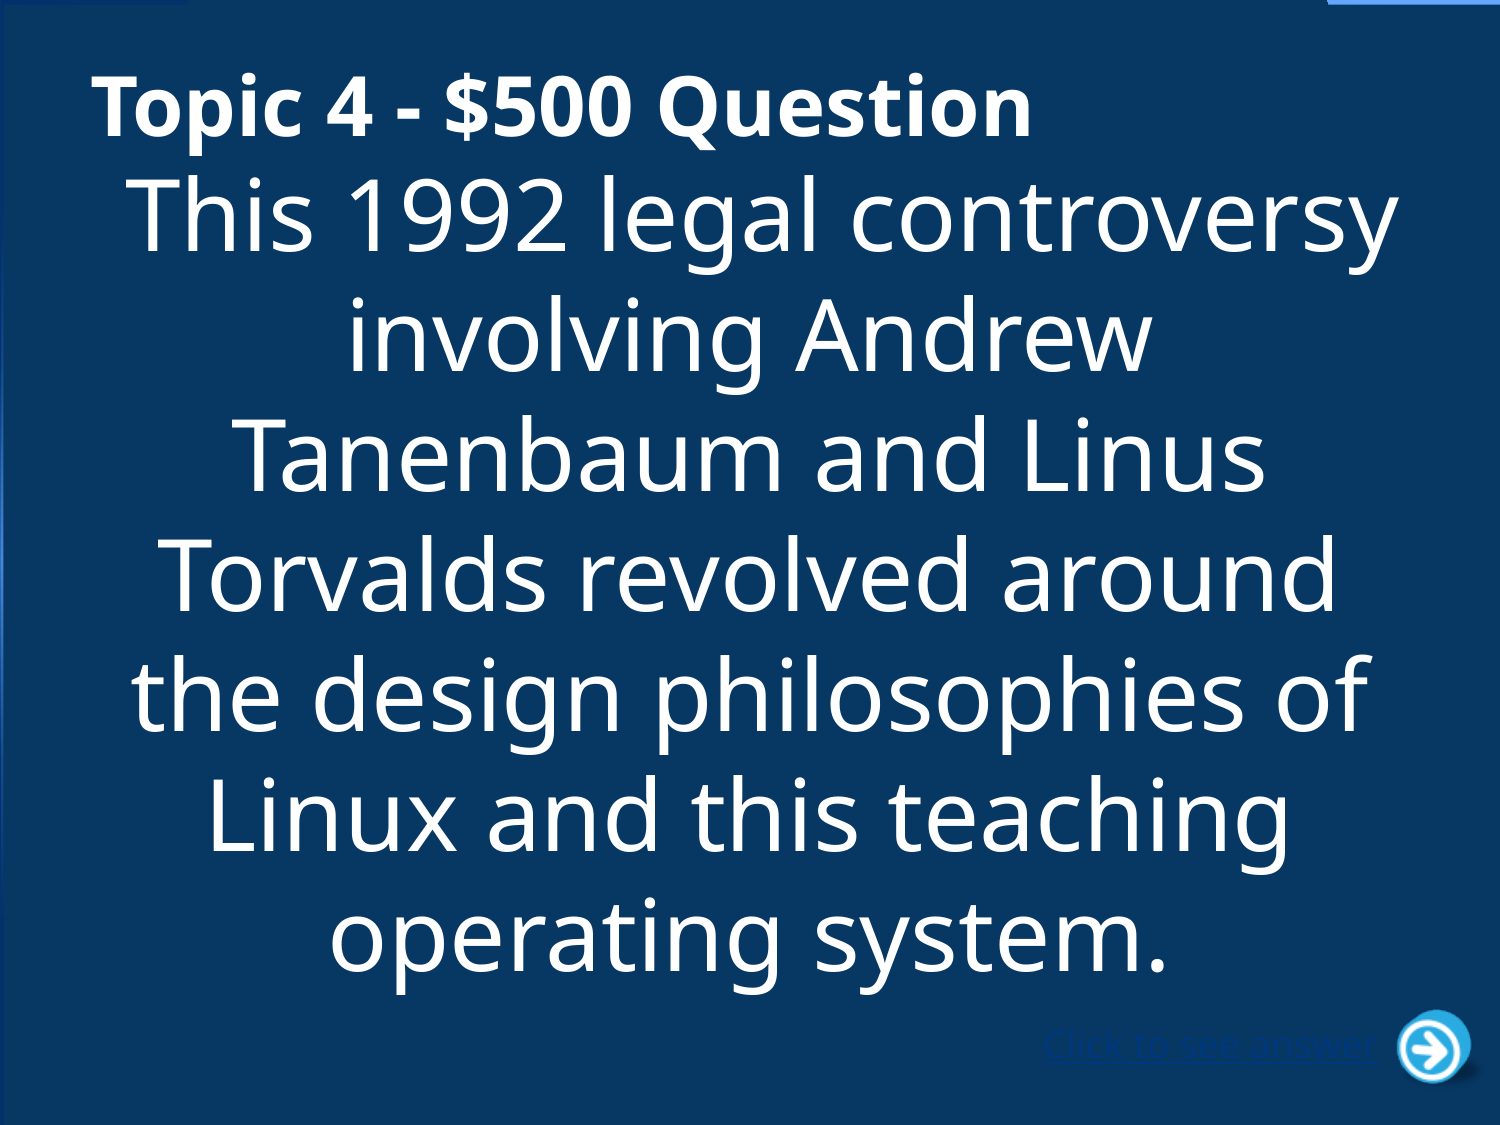

Topic 4 - $500 Question
# This 1992 legal controversy involving Andrew Tanenbaum and Linus Torvalds revolved around the design philosophies of Linux and this teaching operating system.
Click to see answer